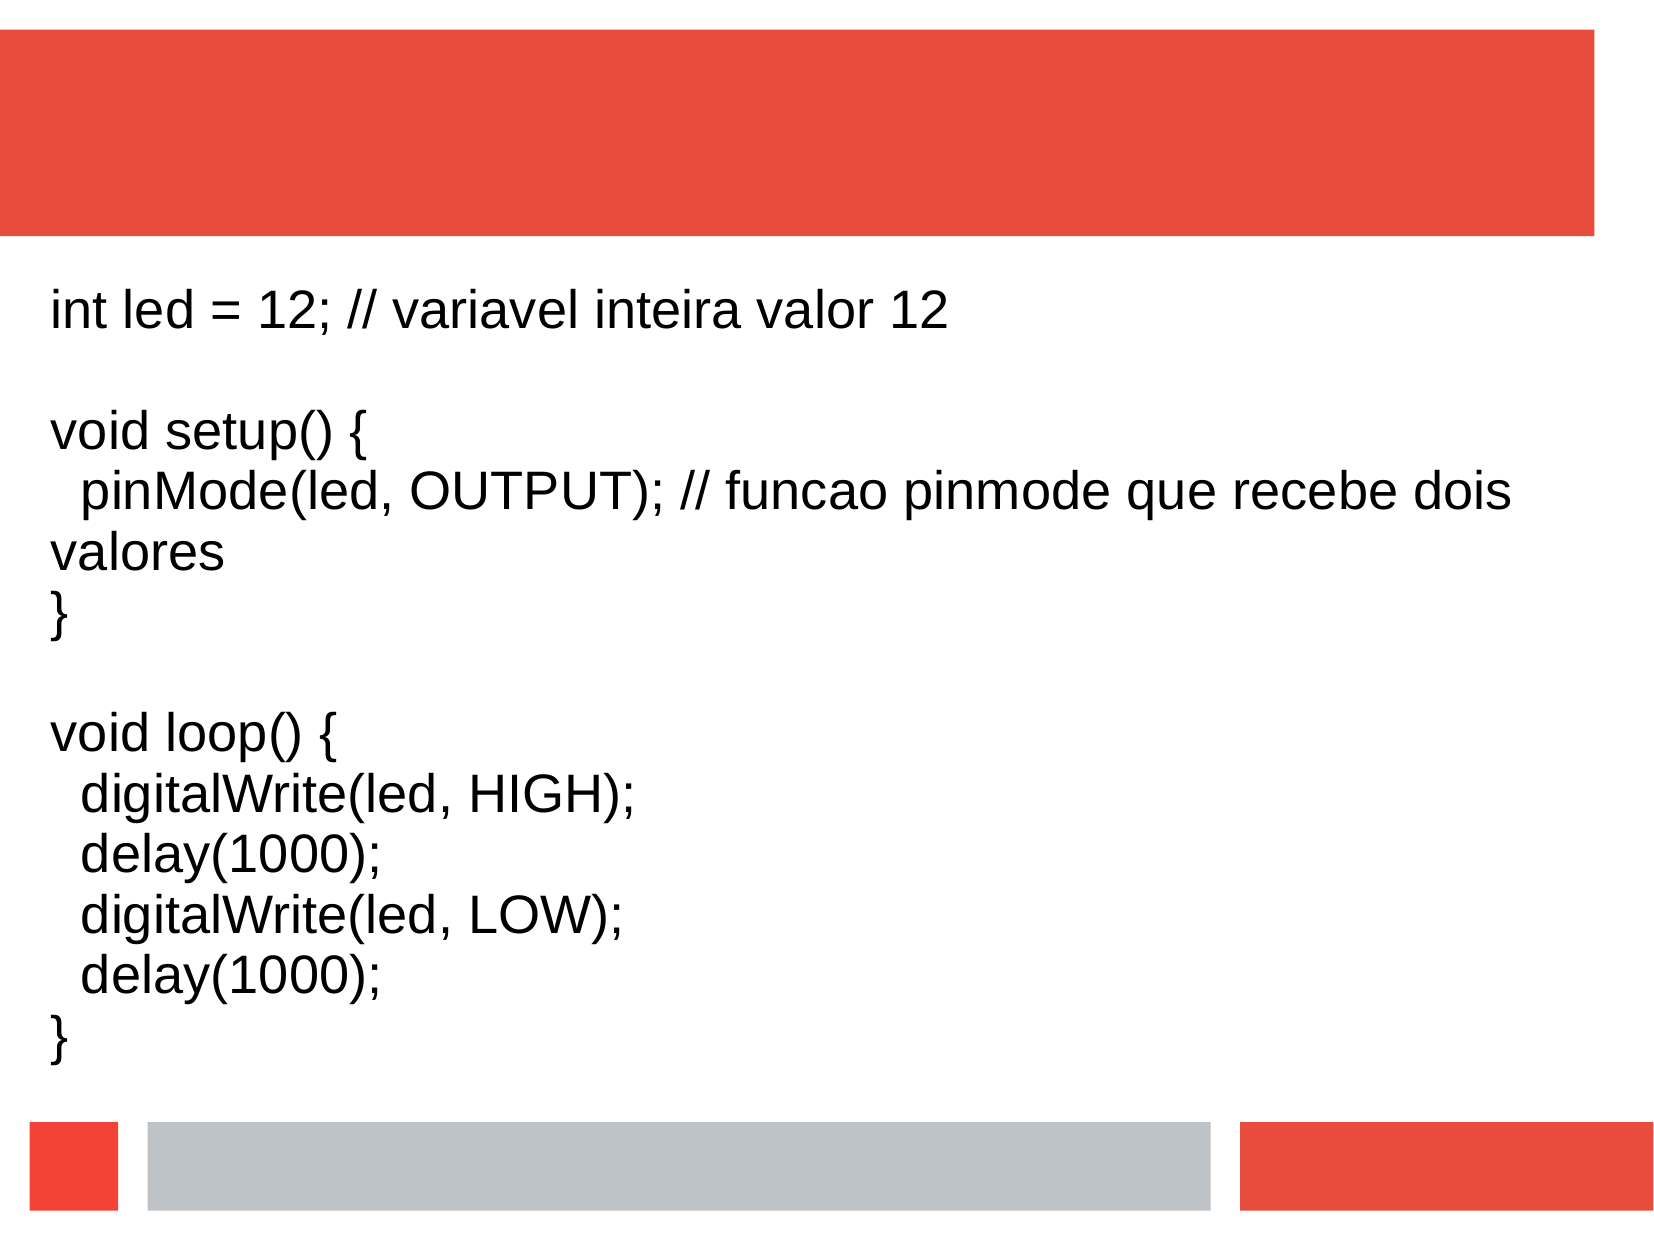

int led = 12; // variavel inteira valor 12
void setup() {
 pinMode(led, OUTPUT); // funcao pinmode que recebe dois valores
}
void loop() {
 digitalWrite(led, HIGH);
 delay(1000);
 digitalWrite(led, LOW);
 delay(1000);
}